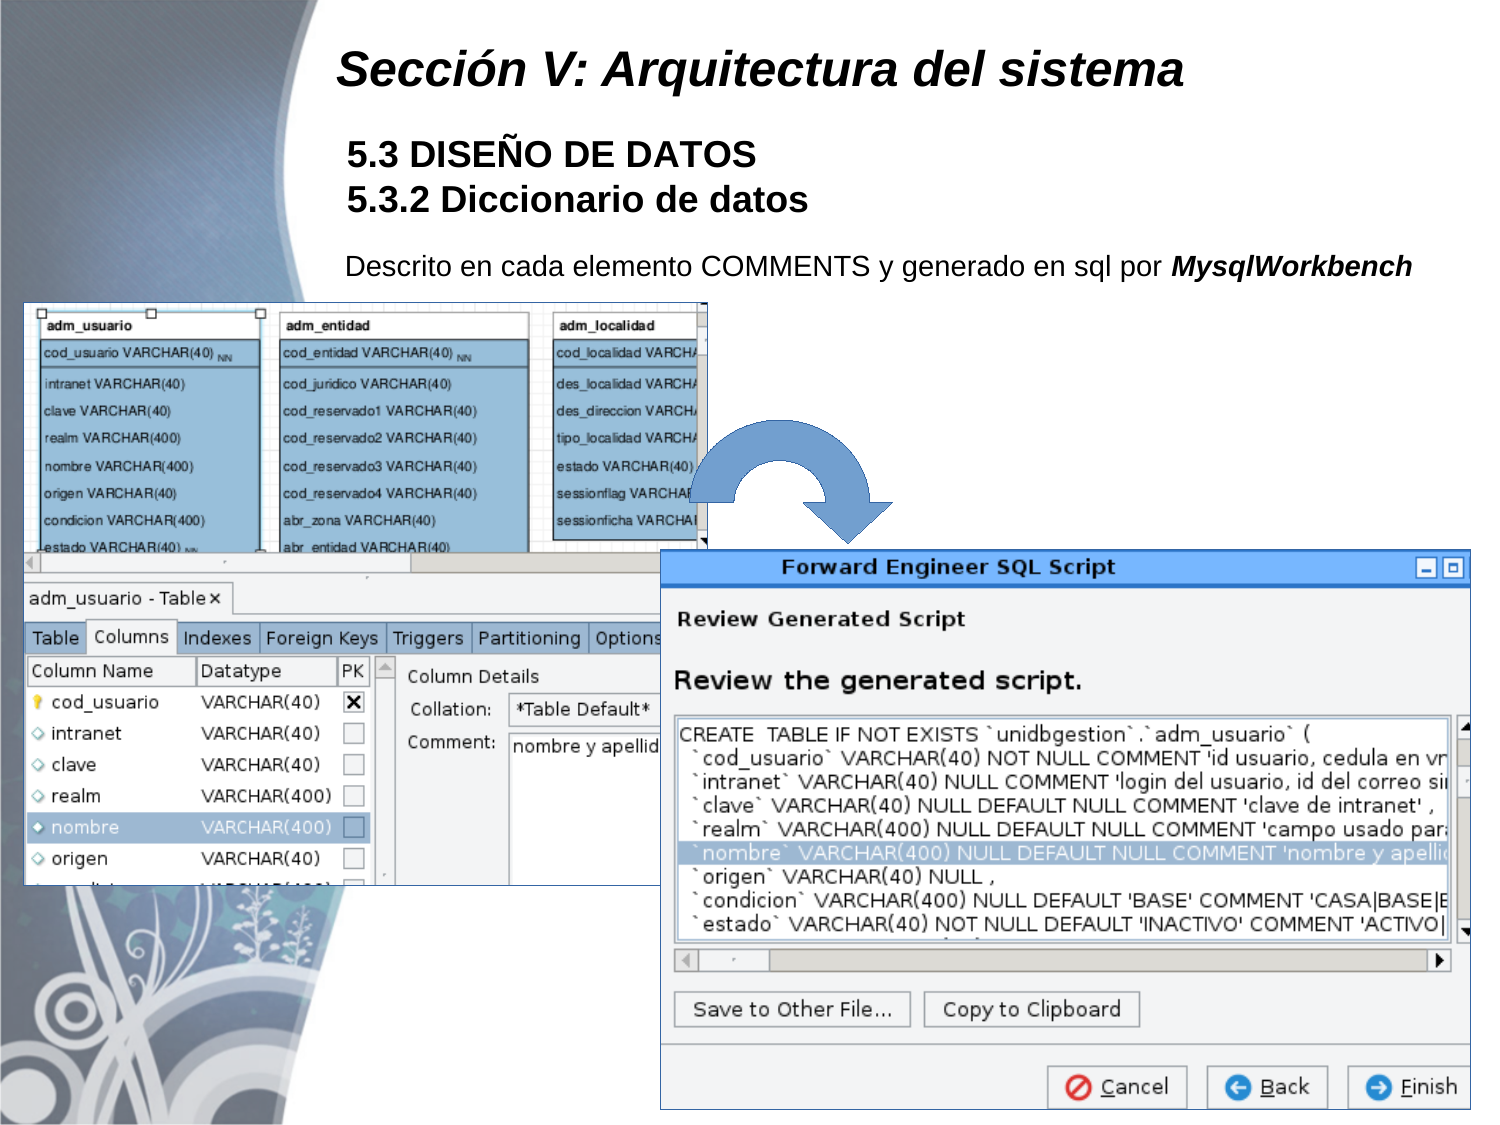

# Sección V: Arquitectura del sistema
5.3 DISEÑO DE DATOS
5.3.2 Diccionario de datos
Descrito en cada elemento COMMENTS y generado en sql por MysqlWorkbench